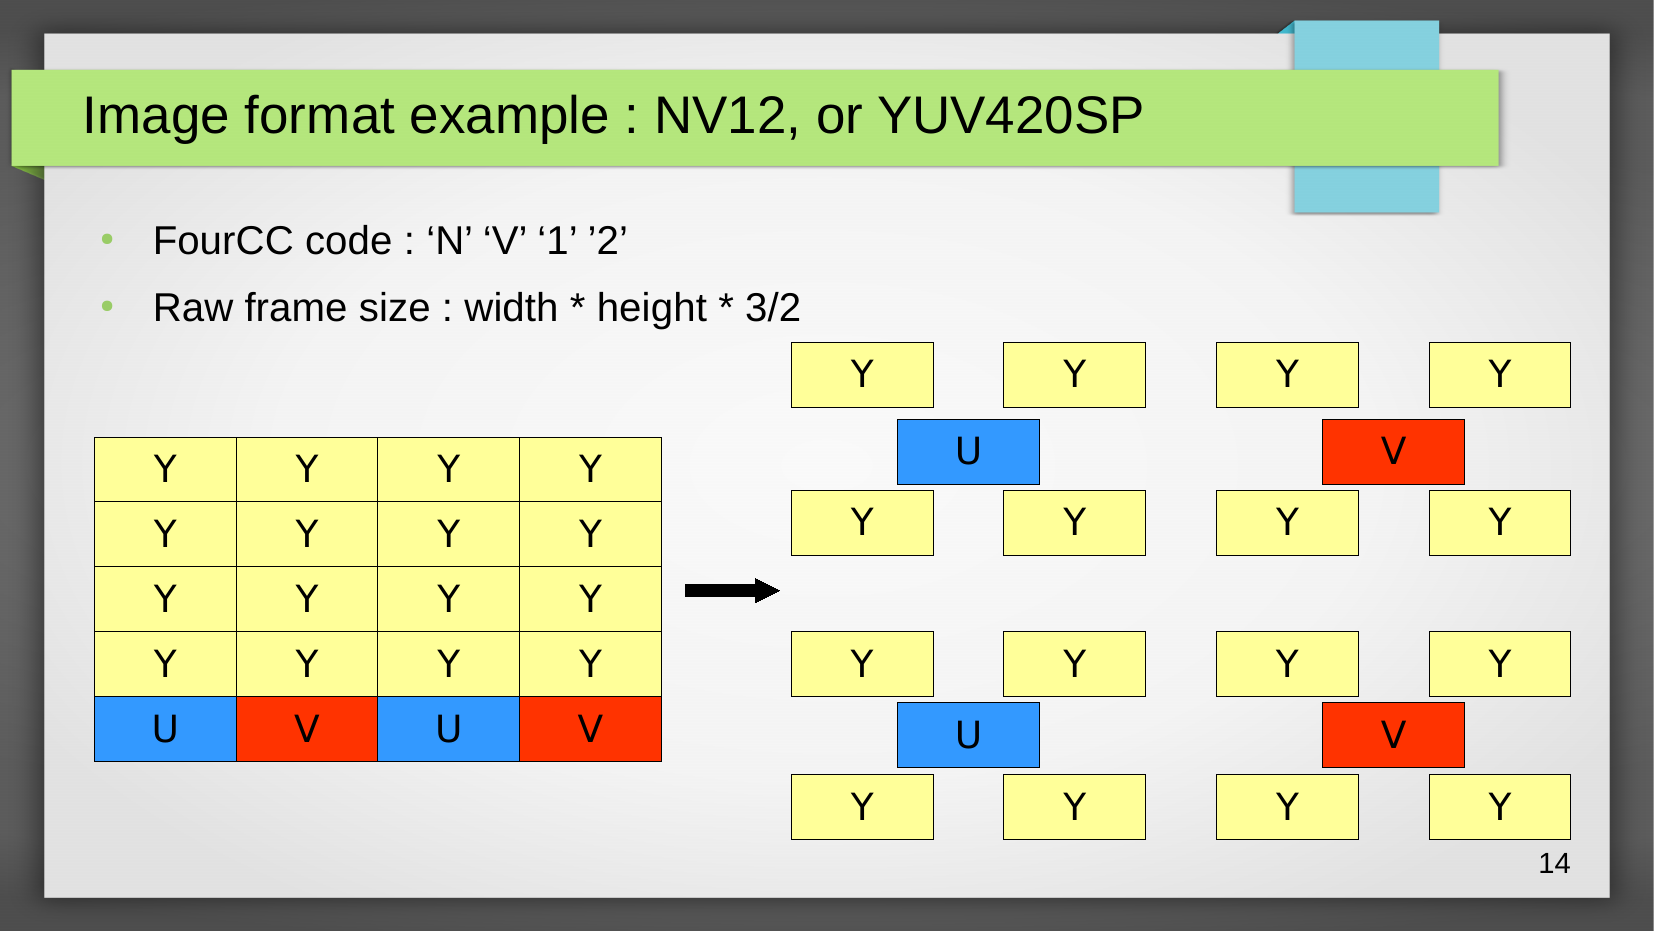

# Image format example : NV12, or YUV420SP
FourCC code : ‘N’ ‘V’ ‘1’ ’2’
Raw frame size : width * height * 3/2
Y
Y
Y
Y
U
V
Y
Y
Y
Y
Y
Y
Y
Y
Y
Y
Y
Y
Y
Y
Y
Y
Y
Y
Y
Y
Y
Y
Y
Y
U
V
U
V
U
V
Y
Y
Y
Y
14